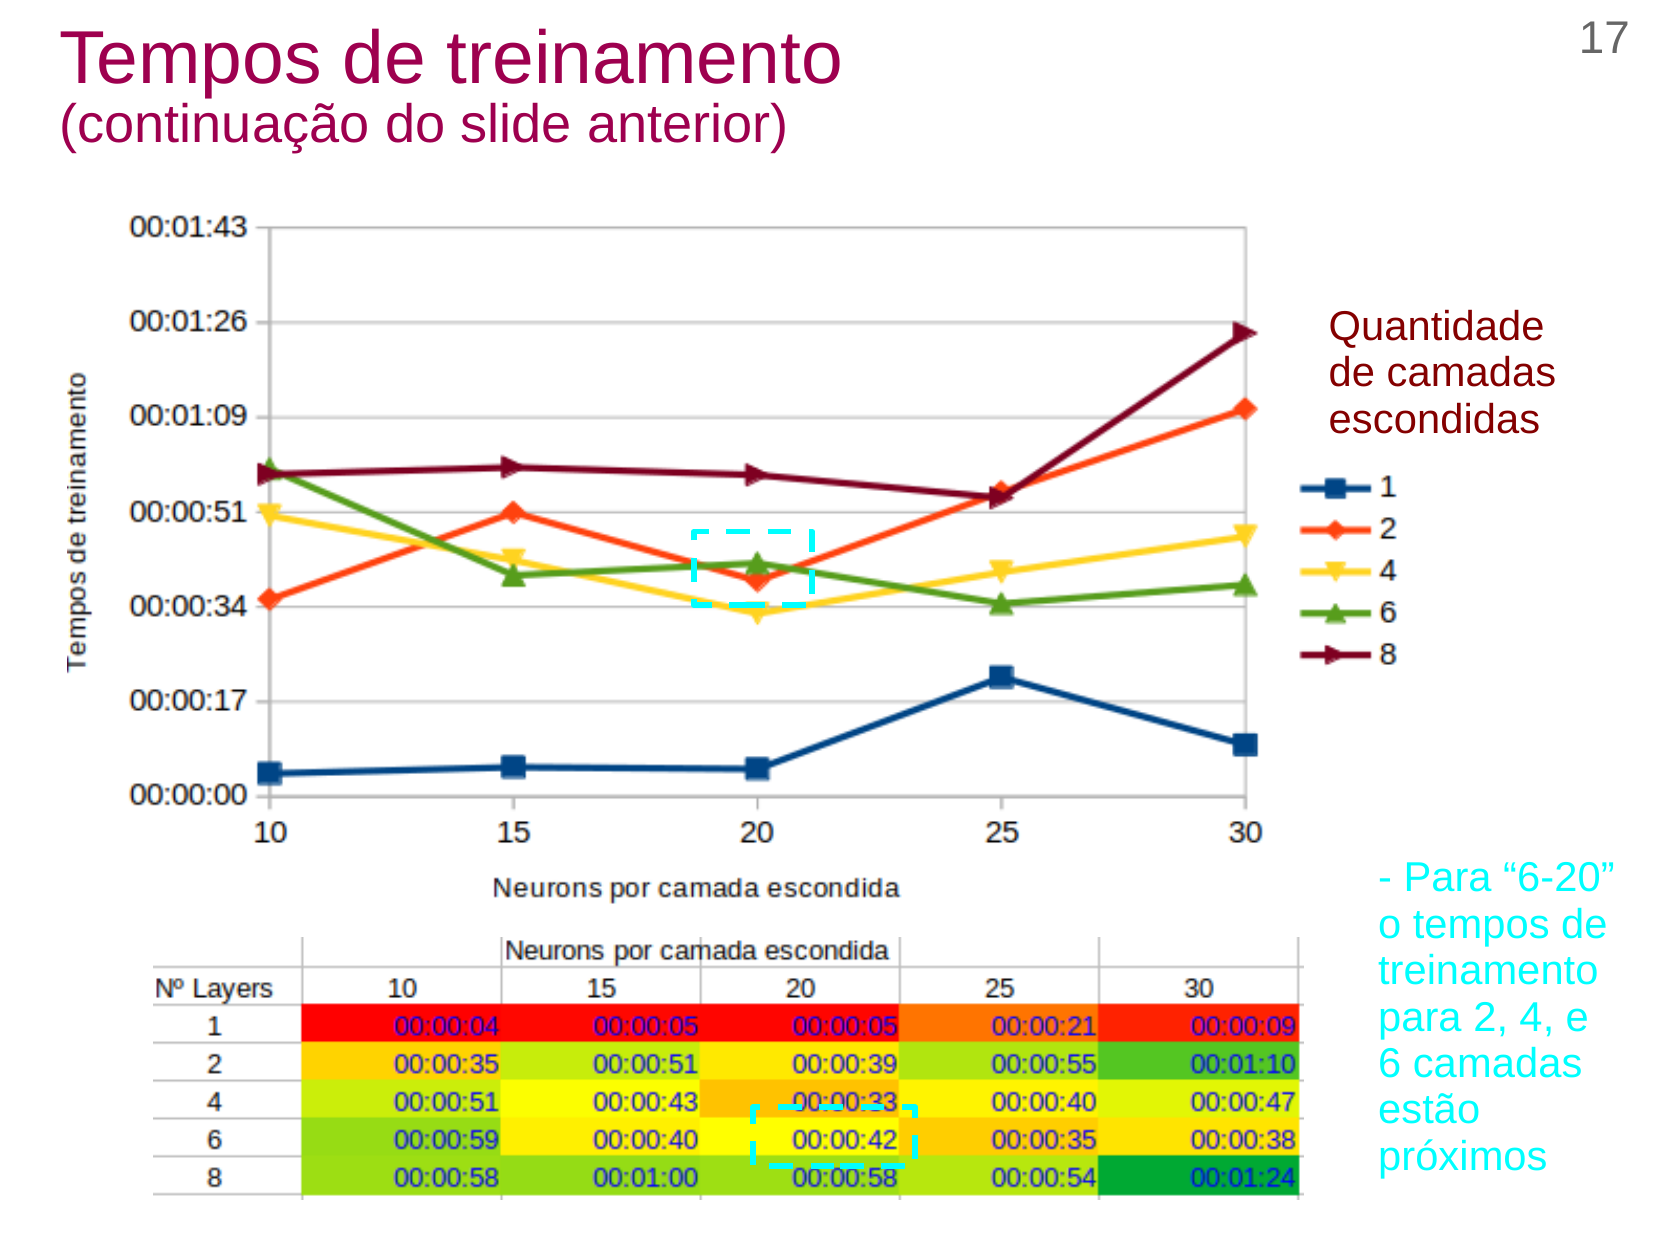

17
# Tempos de treinamento (continuação do slide anterior)
Quantidade de camadas
escondidas
- Para “6-20” o tempos de treinamento para 2, 4, e 6 camadas estão próximos